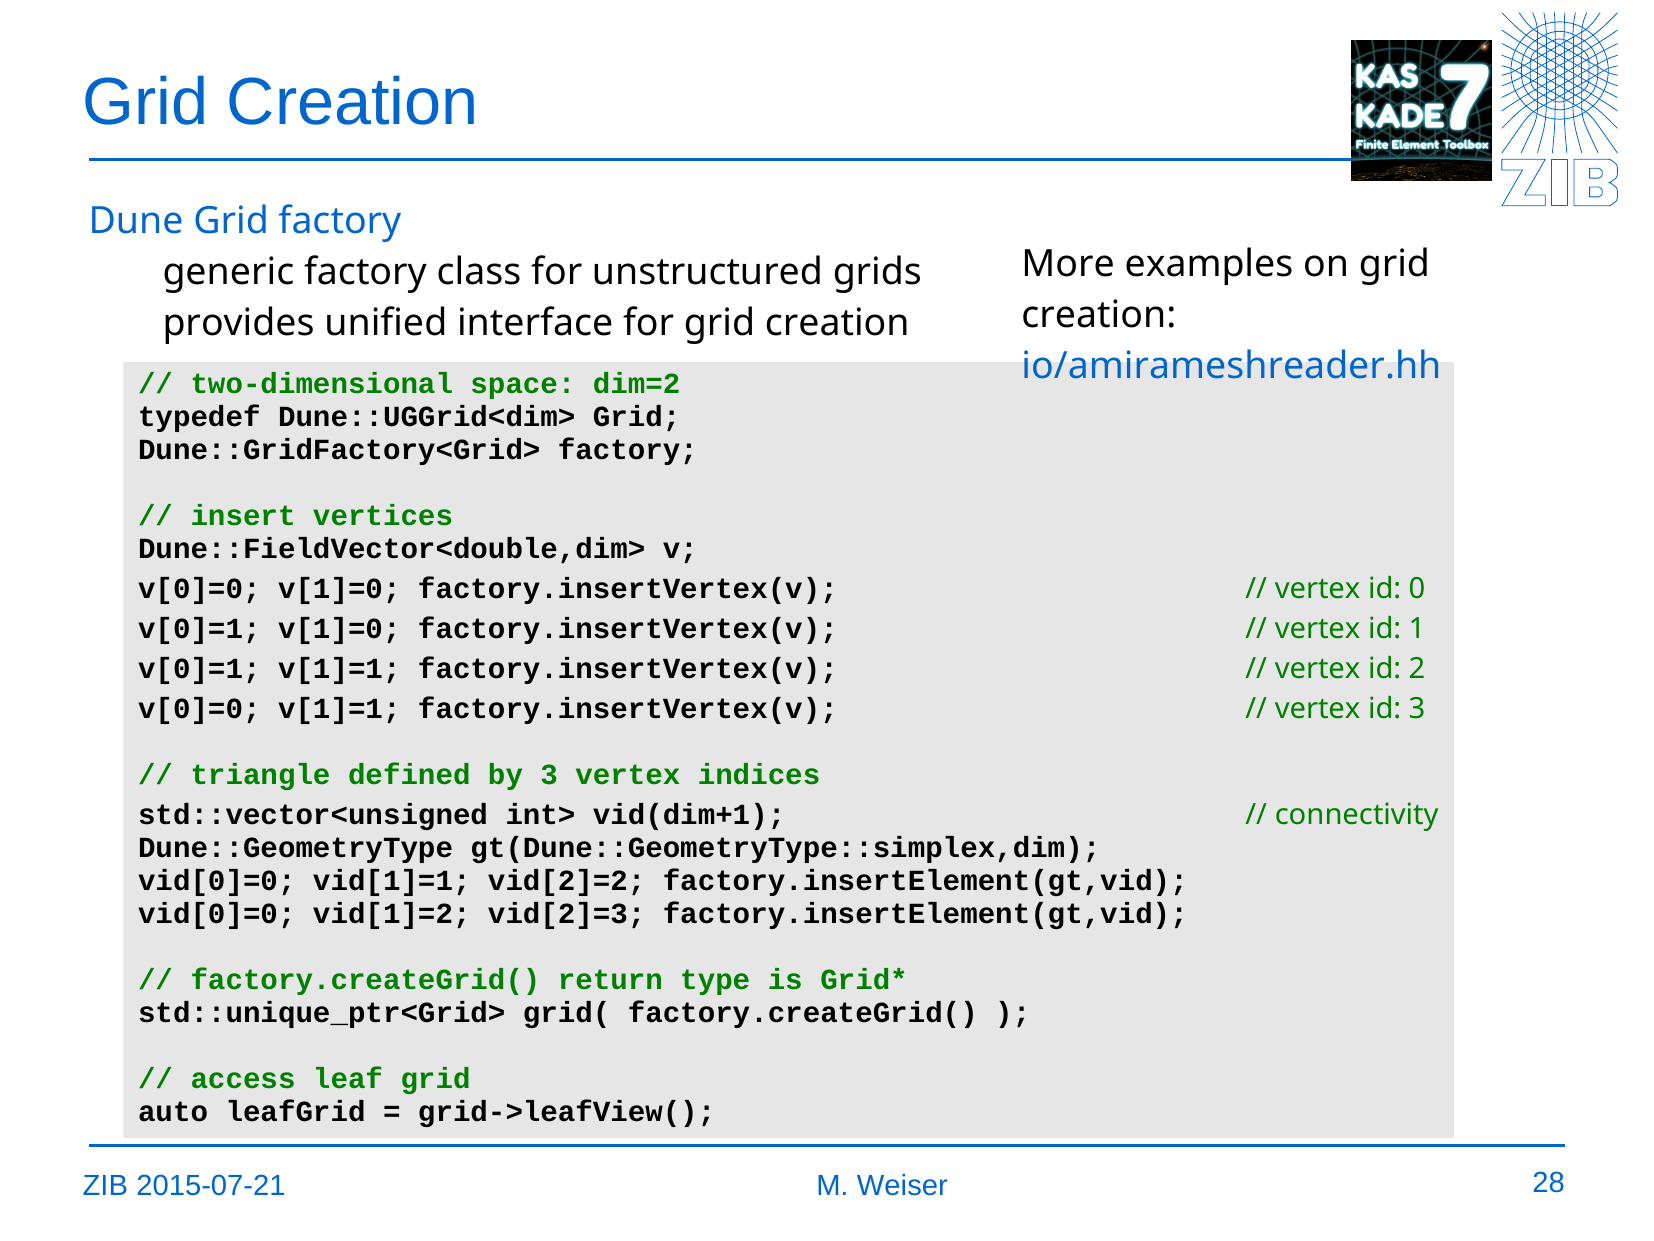

# Grid Creation
Dune Grid factory
	generic factory class for unstructured grids
	provides unified interface for grid creation
More examples on grid creation:
io/amirameshreader.hh
// two-dimensional space: dim=2
typedef Dune::UGGrid<dim> Grid;
Dune::GridFactory<Grid> factory;
// insert vertices
Dune::FieldVector<double,dim> v;
v[0]=0; v[1]=0; factory.insertVertex(v);						// vertex id: 0
v[0]=1; v[1]=0; factory.insertVertex(v);						// vertex id: 1
v[0]=1; v[1]=1; factory.insertVertex(v);						// vertex id: 2
v[0]=0; v[1]=1; factory.insertVertex(v);						// vertex id: 3
// triangle defined by 3 vertex indices
std::vector<unsigned int> vid(dim+1);							// connectivity
Dune::GeometryType gt(Dune::GeometryType::simplex,dim);
vid[0]=0; vid[1]=1; vid[2]=2; factory.insertElement(gt,vid);
vid[0]=0; vid[1]=2; vid[2]=3; factory.insertElement(gt,vid);
// factory.createGrid() return type is Grid*
std::unique_ptr<Grid> grid( factory.createGrid() );
// access leaf grid
auto leafGrid = grid->leafView();
28
ZIB 2015-07-21
M. Weiser